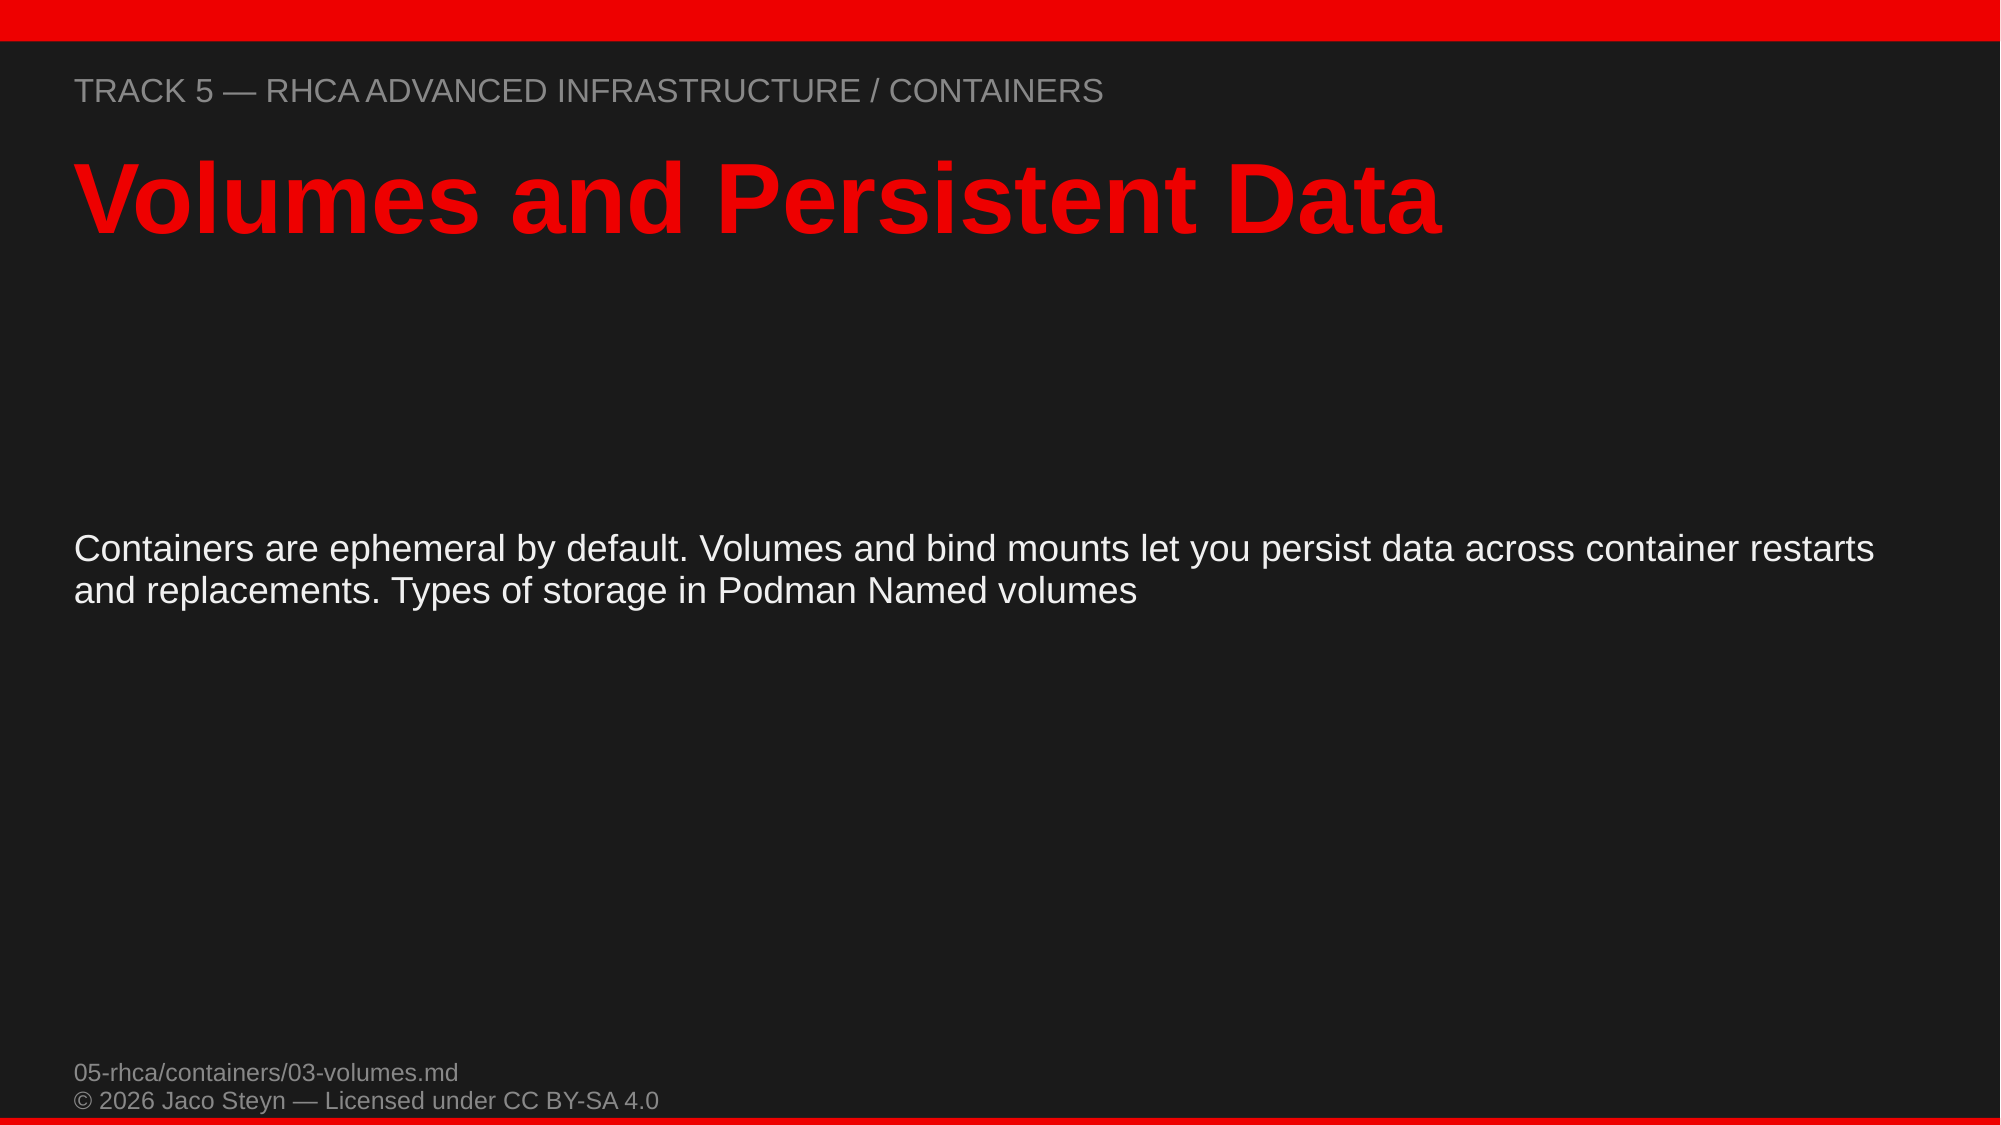

TRACK 5 — RHCA ADVANCED INFRASTRUCTURE / CONTAINERS
Volumes and Persistent Data
Containers are ephemeral by default. Volumes and bind mounts let you persist data across container restarts and replacements. Types of storage in Podman Named volumes
05-rhca/containers/03-volumes.md
© 2026 Jaco Steyn — Licensed under CC BY-SA 4.0